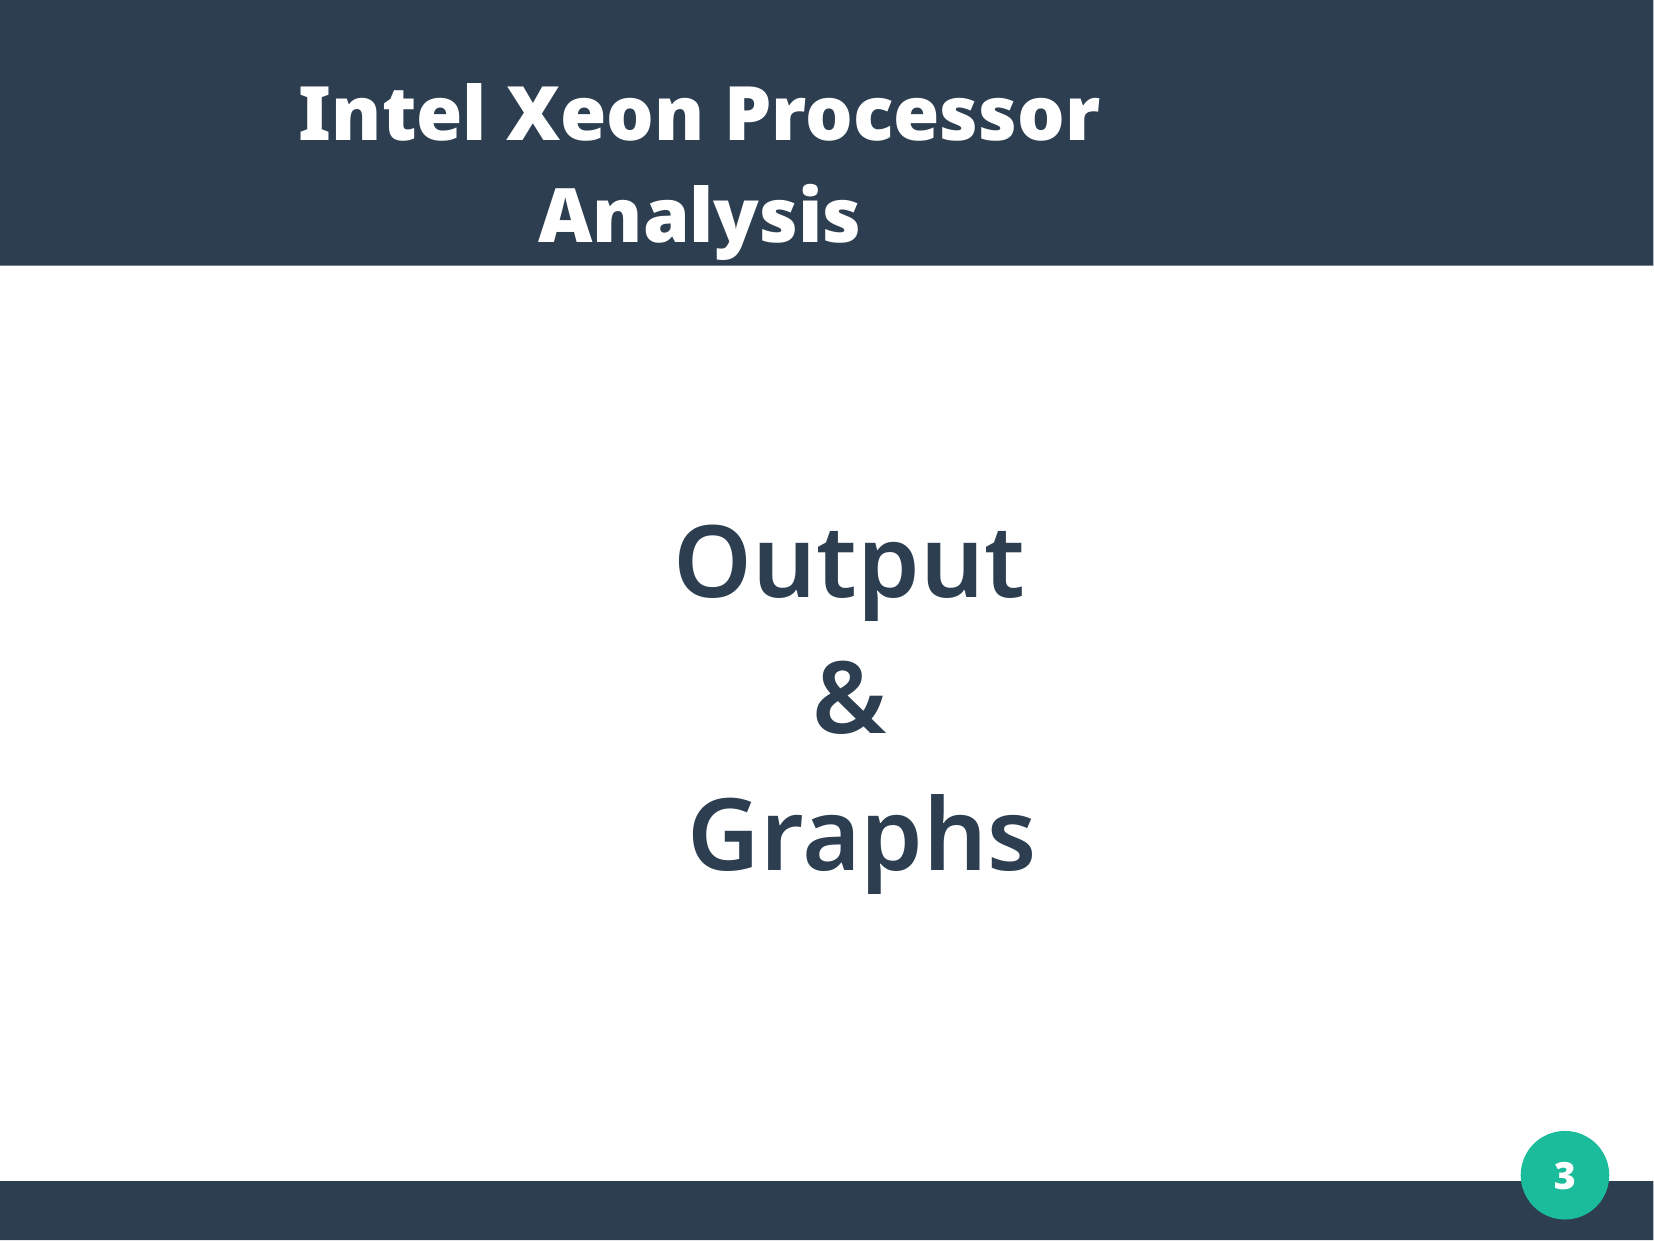

# Intel Xeon Processor Analysis
Output
&
Graphs
3